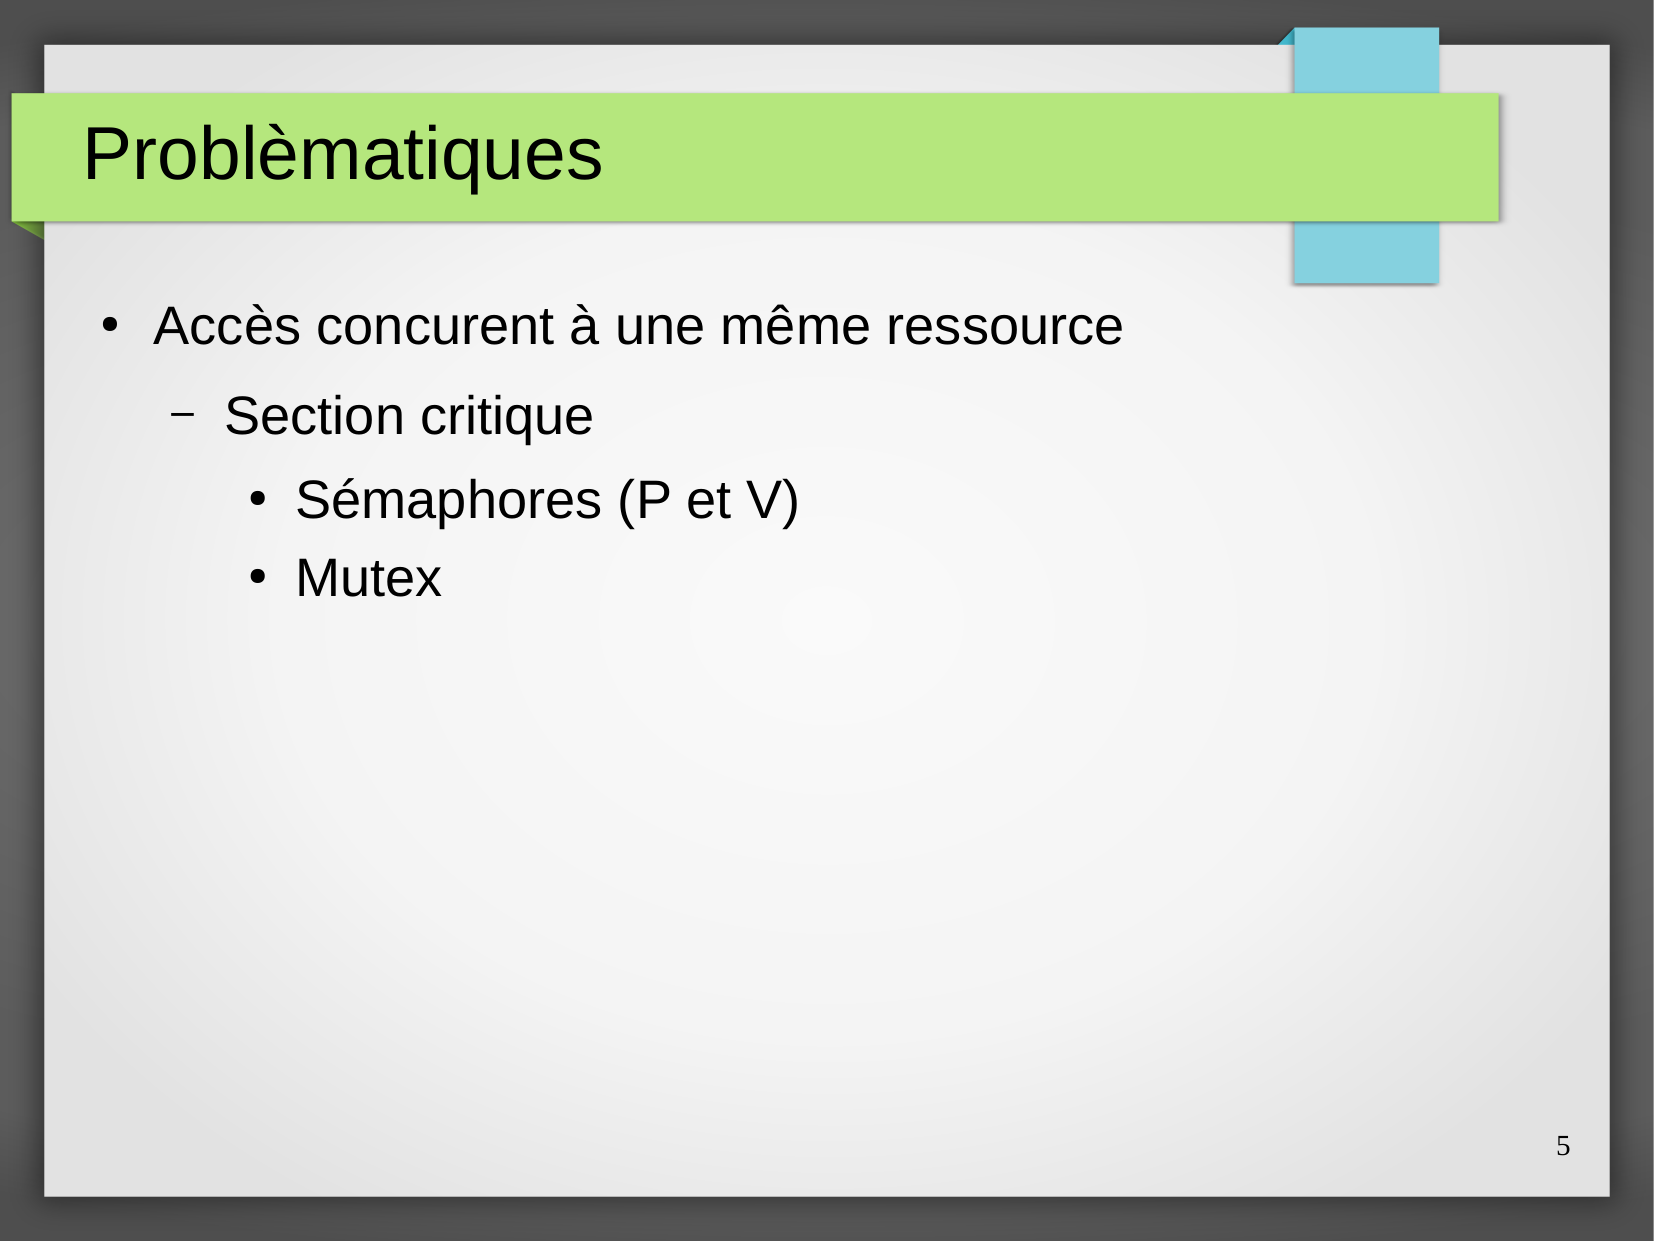

# Problèmatiques
Accès concurent à une même ressource
Section critique
Sémaphores (P et V)
Mutex
5